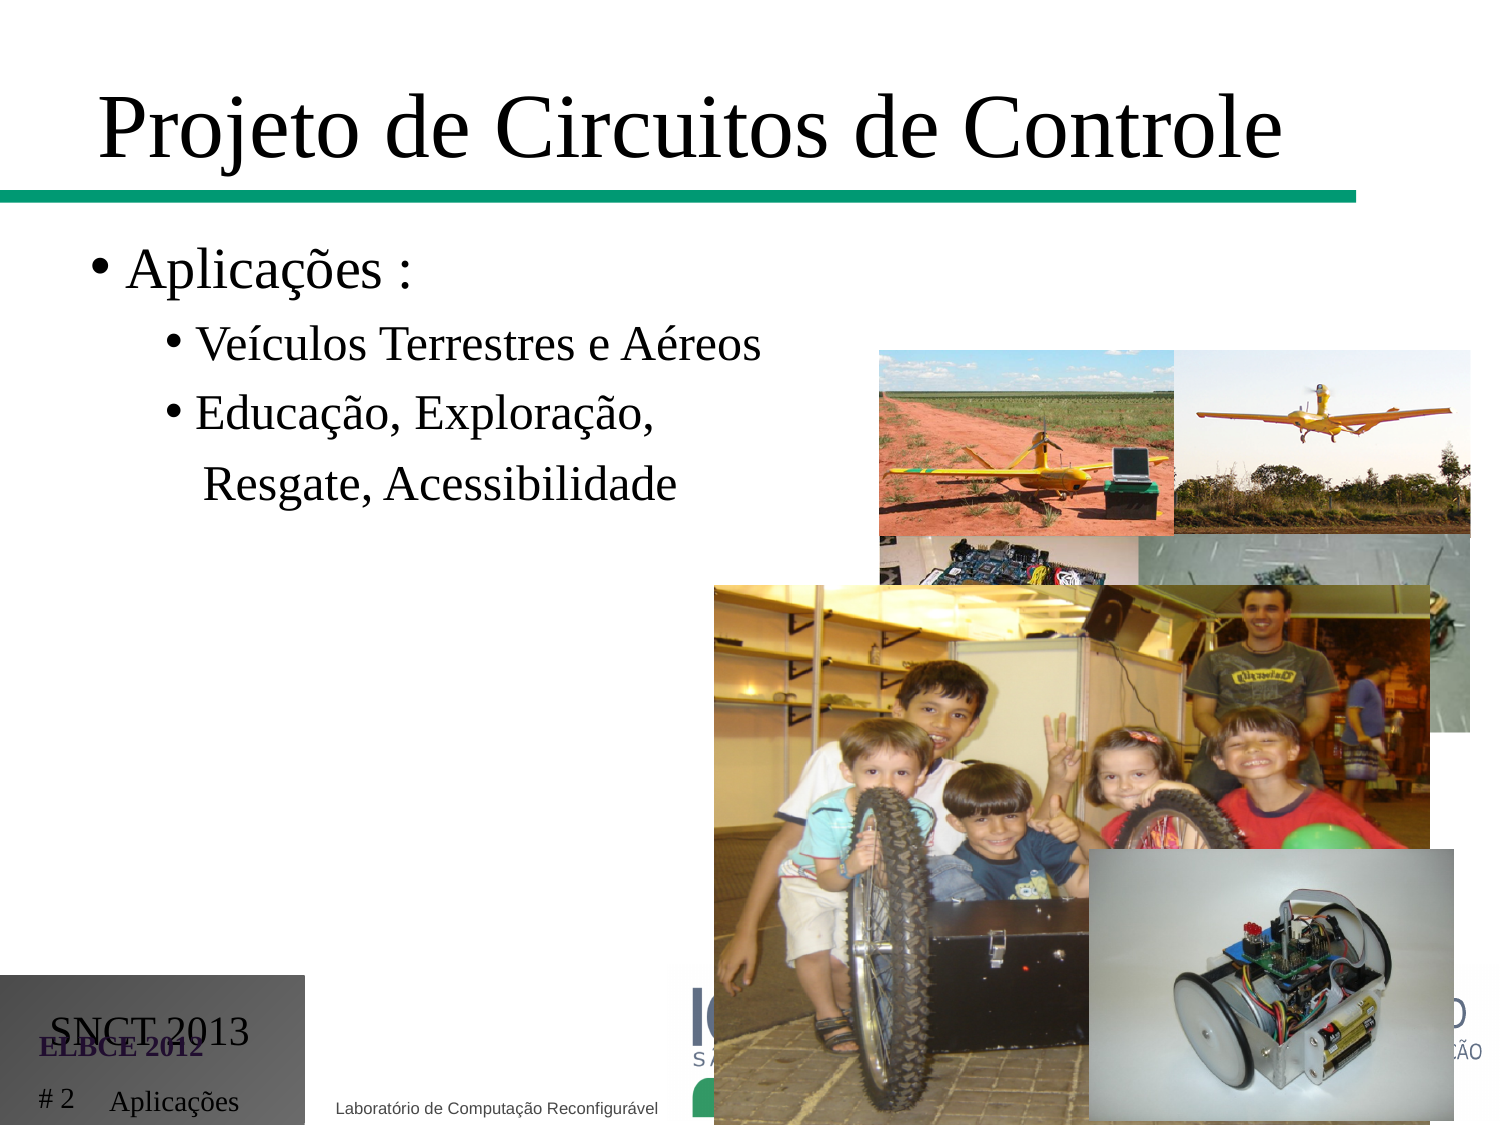

# Projeto de Circuitos de Controle
 Aplicações :
 Veículos Terrestres e Aéreos
 Educação, Exploração,
 Resgate, Acessibilidade
ELBCE 2012
Aplicações